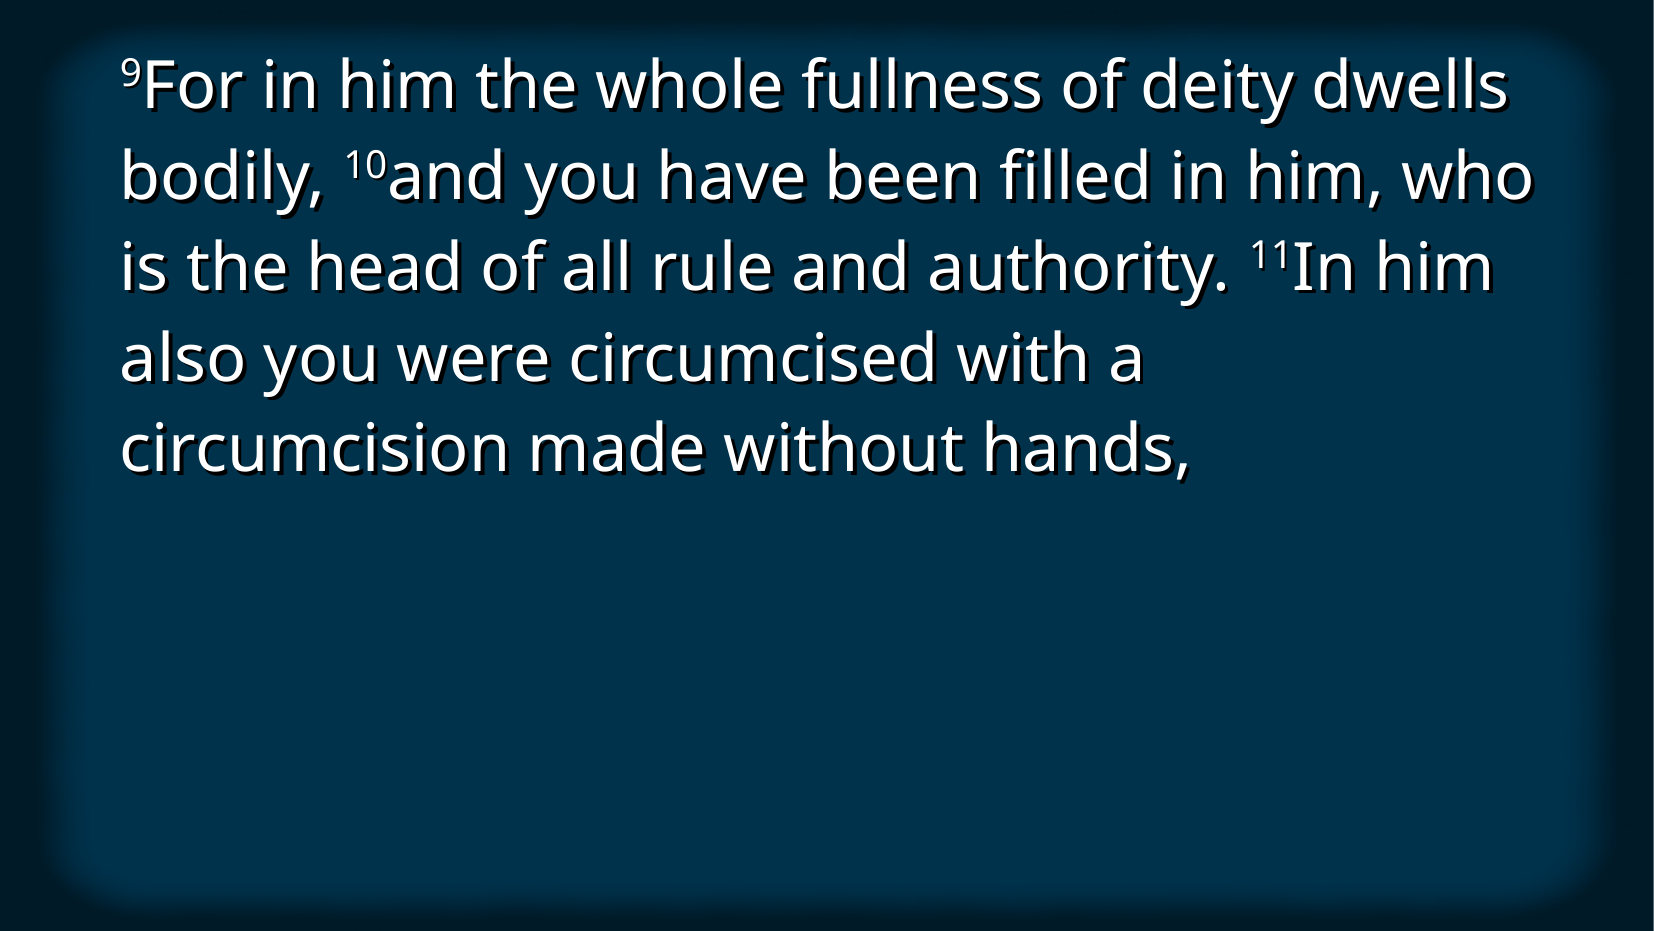

9For in him the whole fullness of deity dwells bodily, 10and you have been filled in him, who is the head of all rule and authority. 11In him also you were circumcised with a circumcision made without hands,